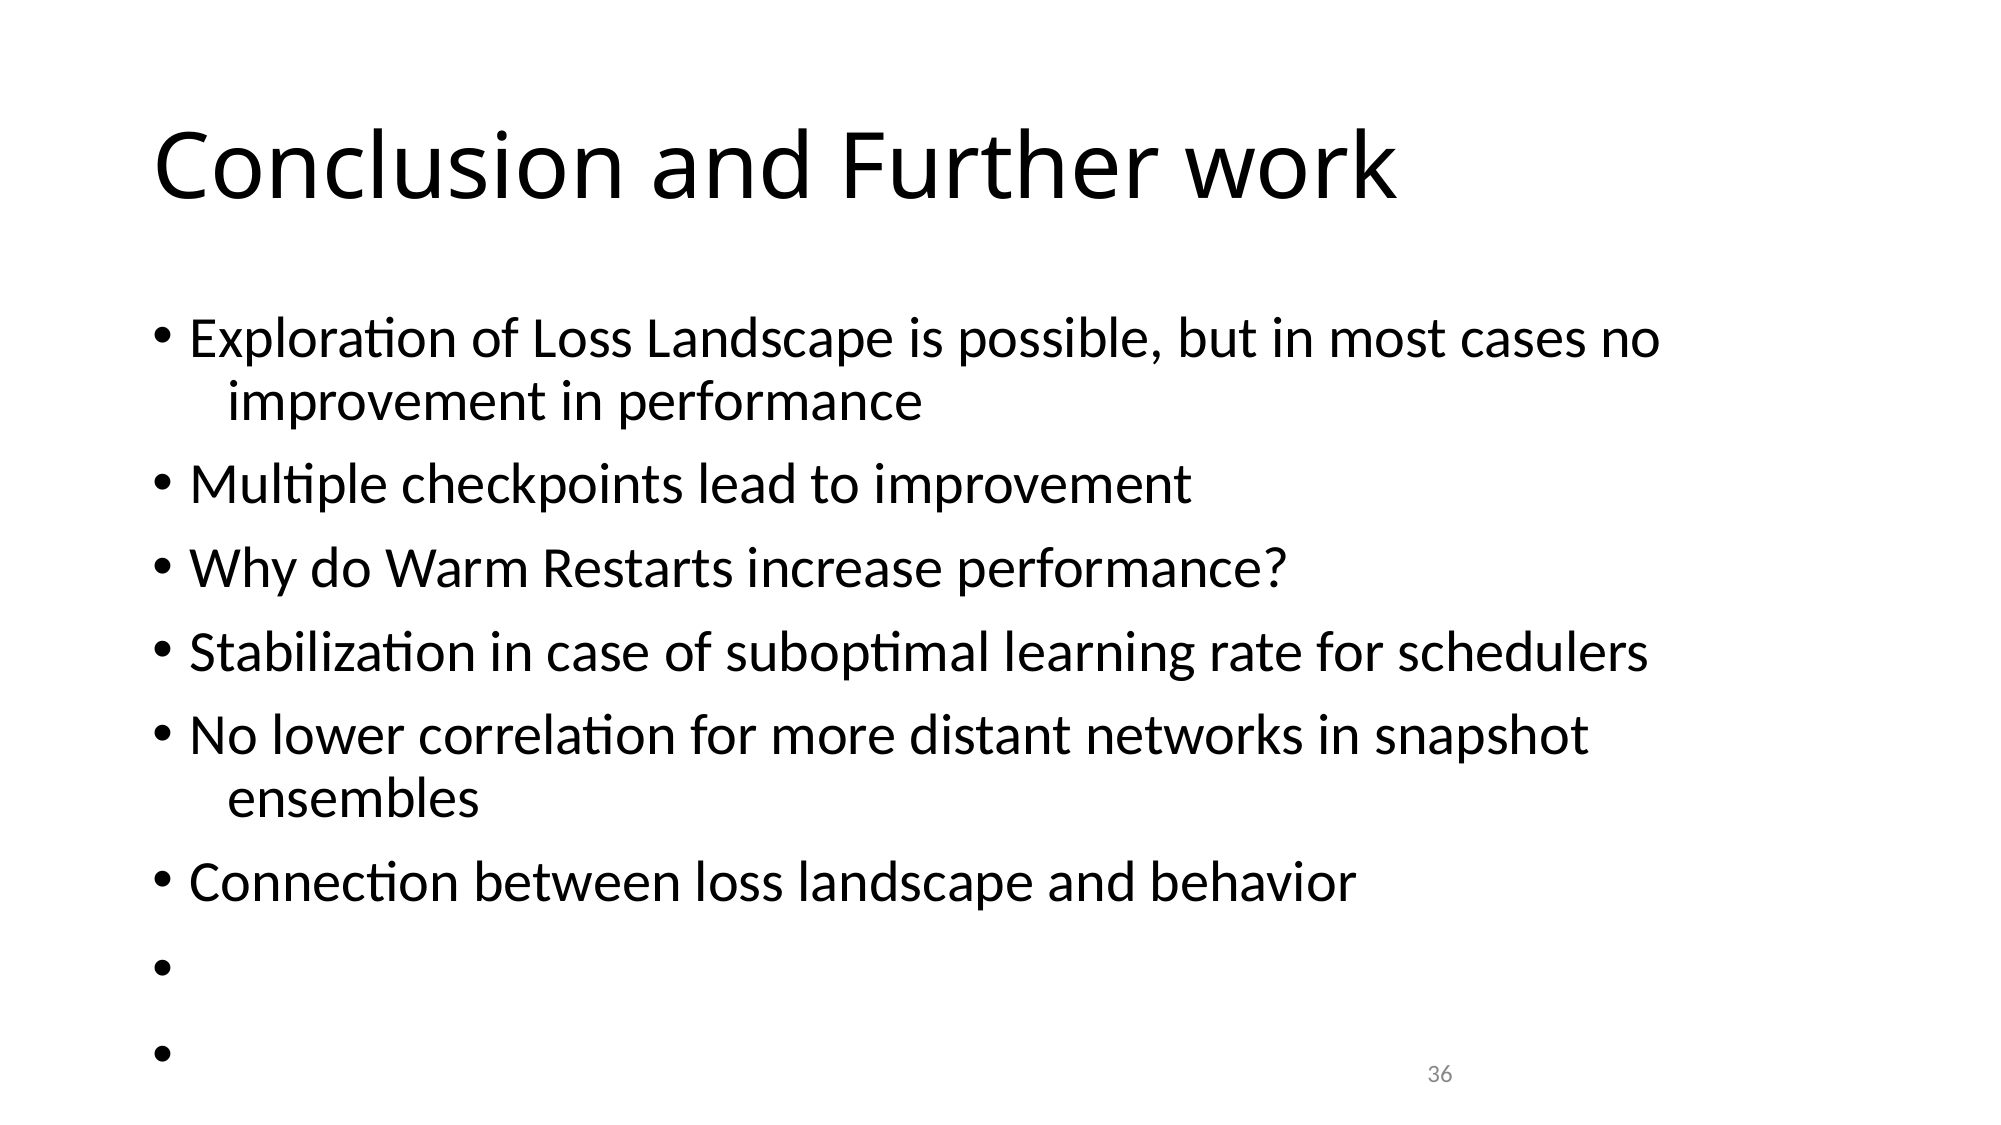

# Conclusion and Further work
Exploration of Loss Landscape is possible, but in most cases no improvement in performance
Multiple checkpoints lead to improvement
Why do Warm Restarts increase performance?
Stabilization in case of suboptimal learning rate for schedulers
No lower correlation for more distant networks in snapshot ensembles
Connection between loss landscape and behavior
36